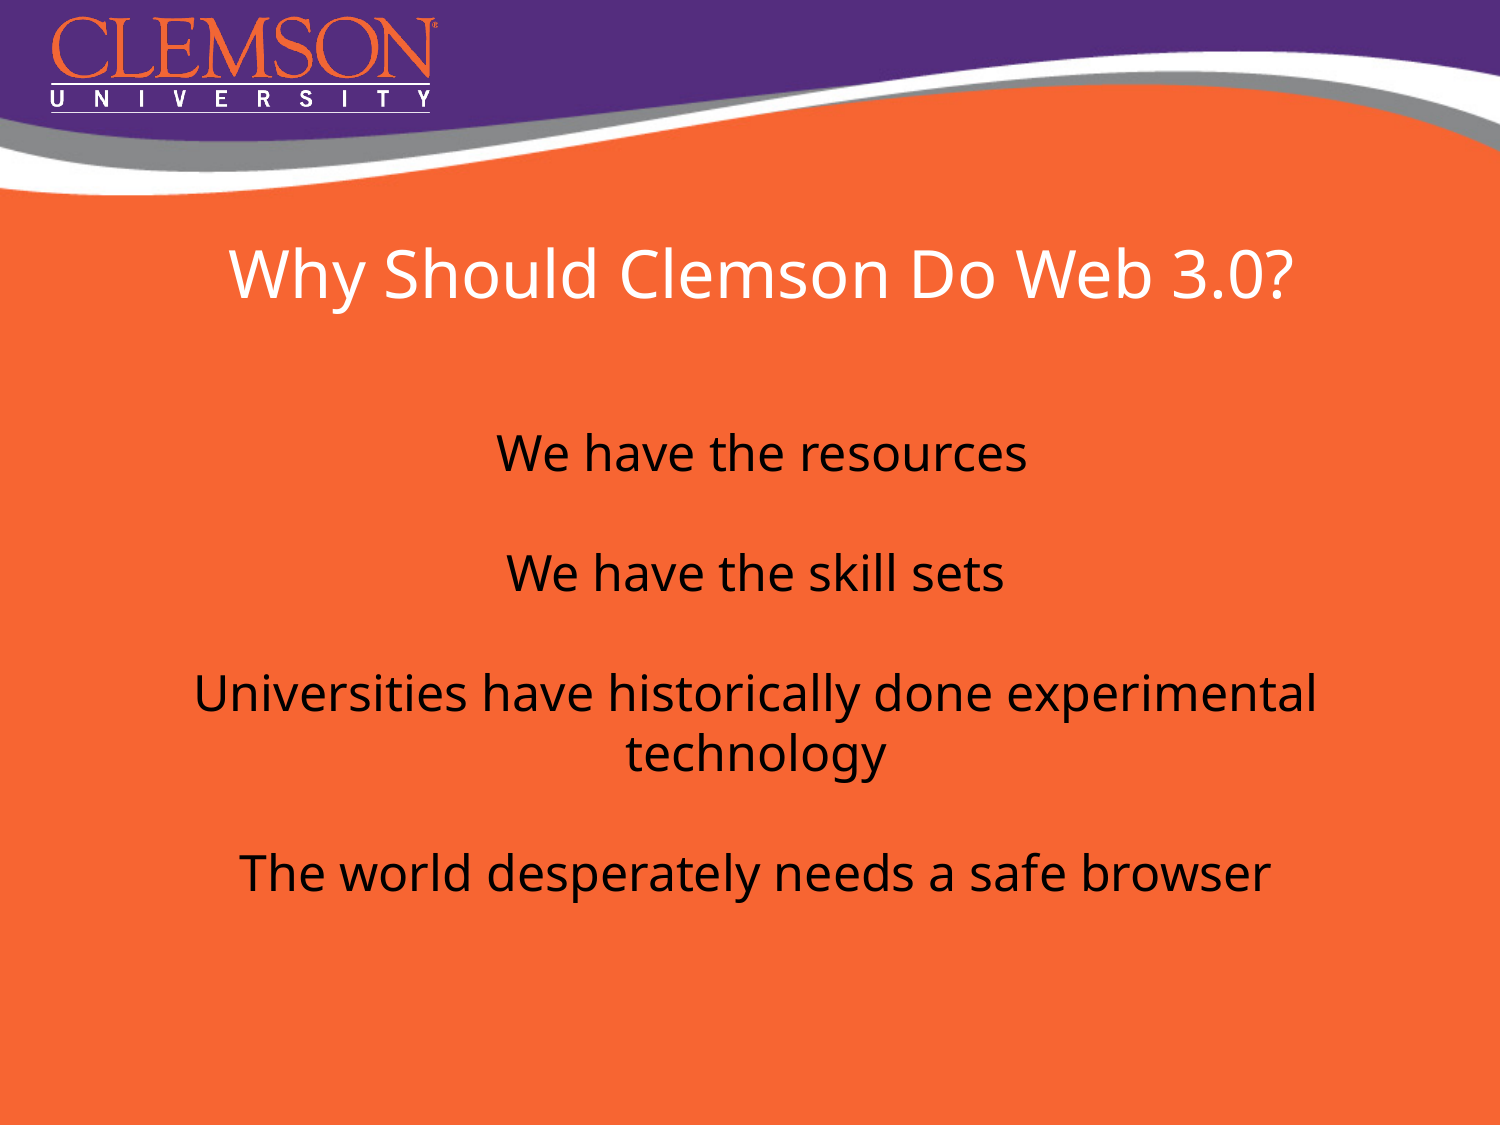

Why Should Clemson Do Web 3.0?
 We have the resources
We have the skill sets
Universities have historically done experimental technology
The world desperately needs a safe browser